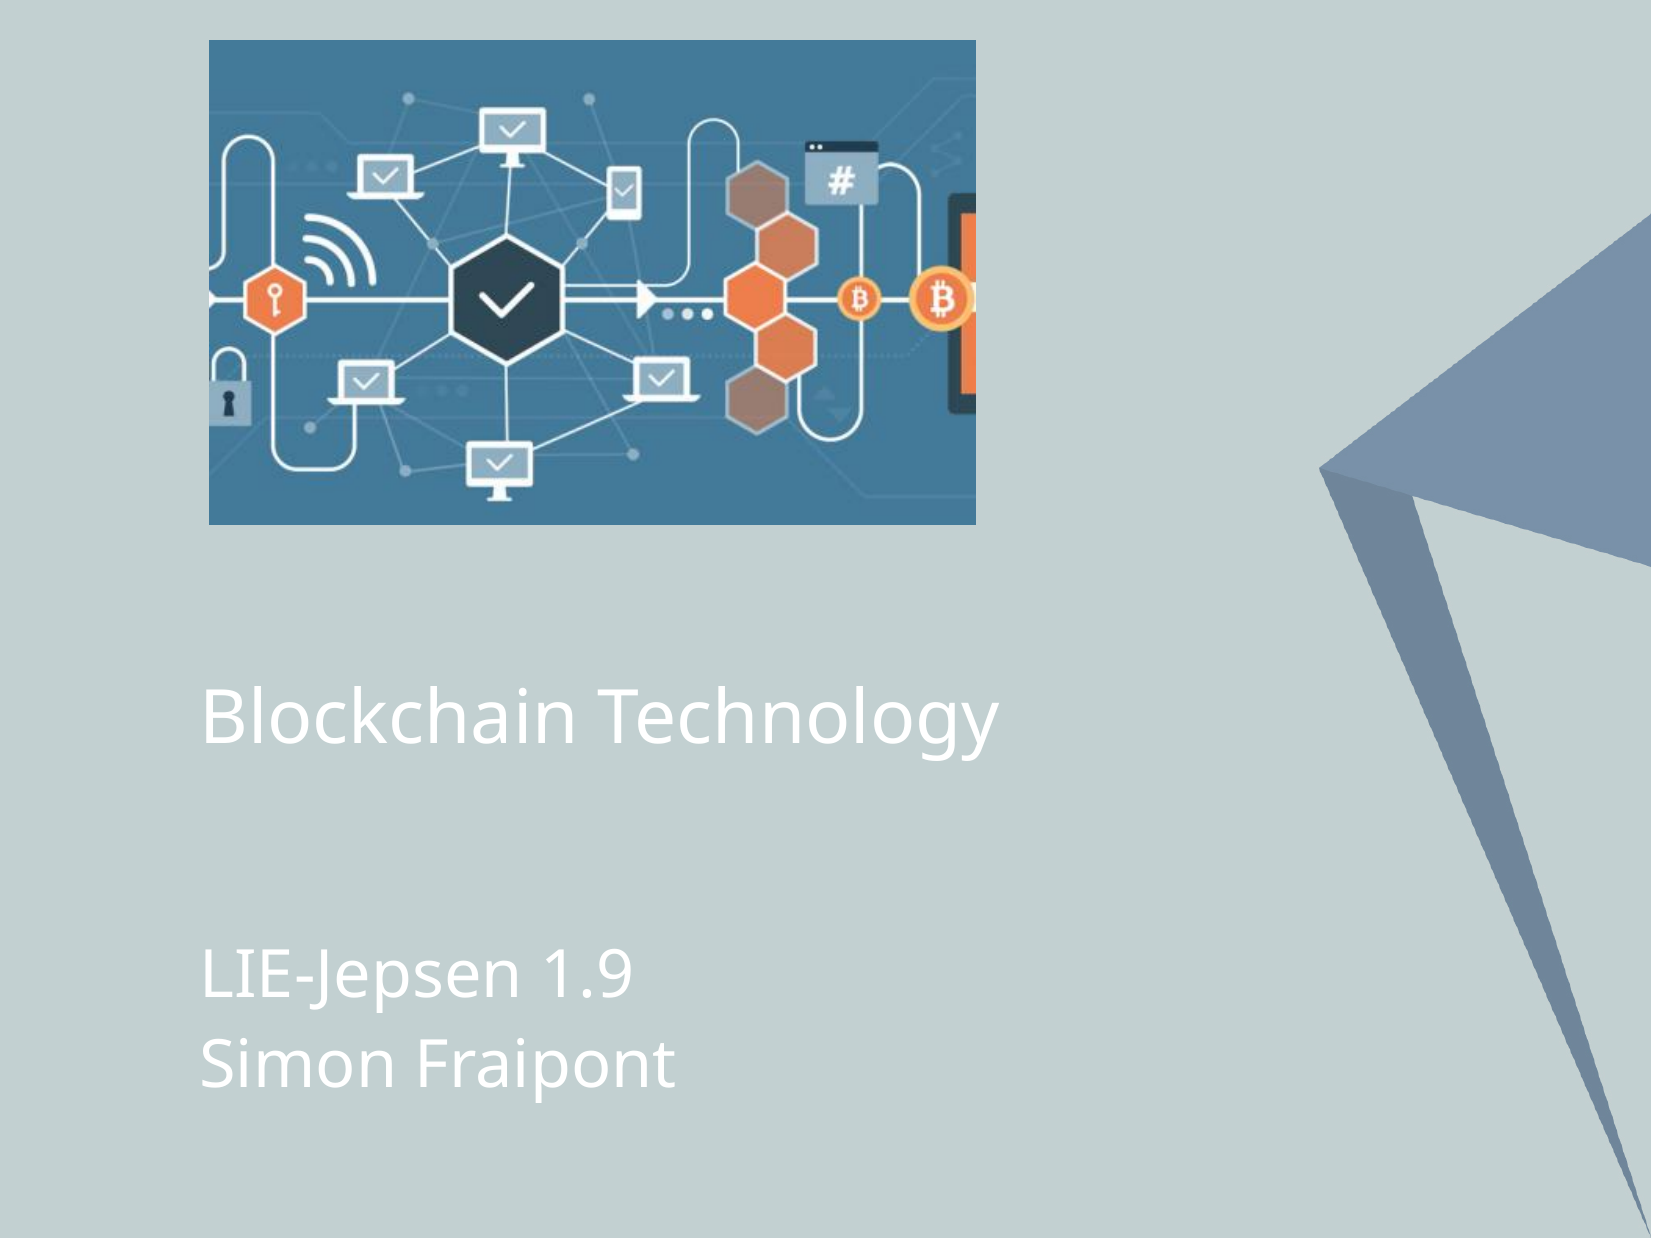

# Blockchain Technology
LIE-Jepsen 1.9
Simon Fraipont